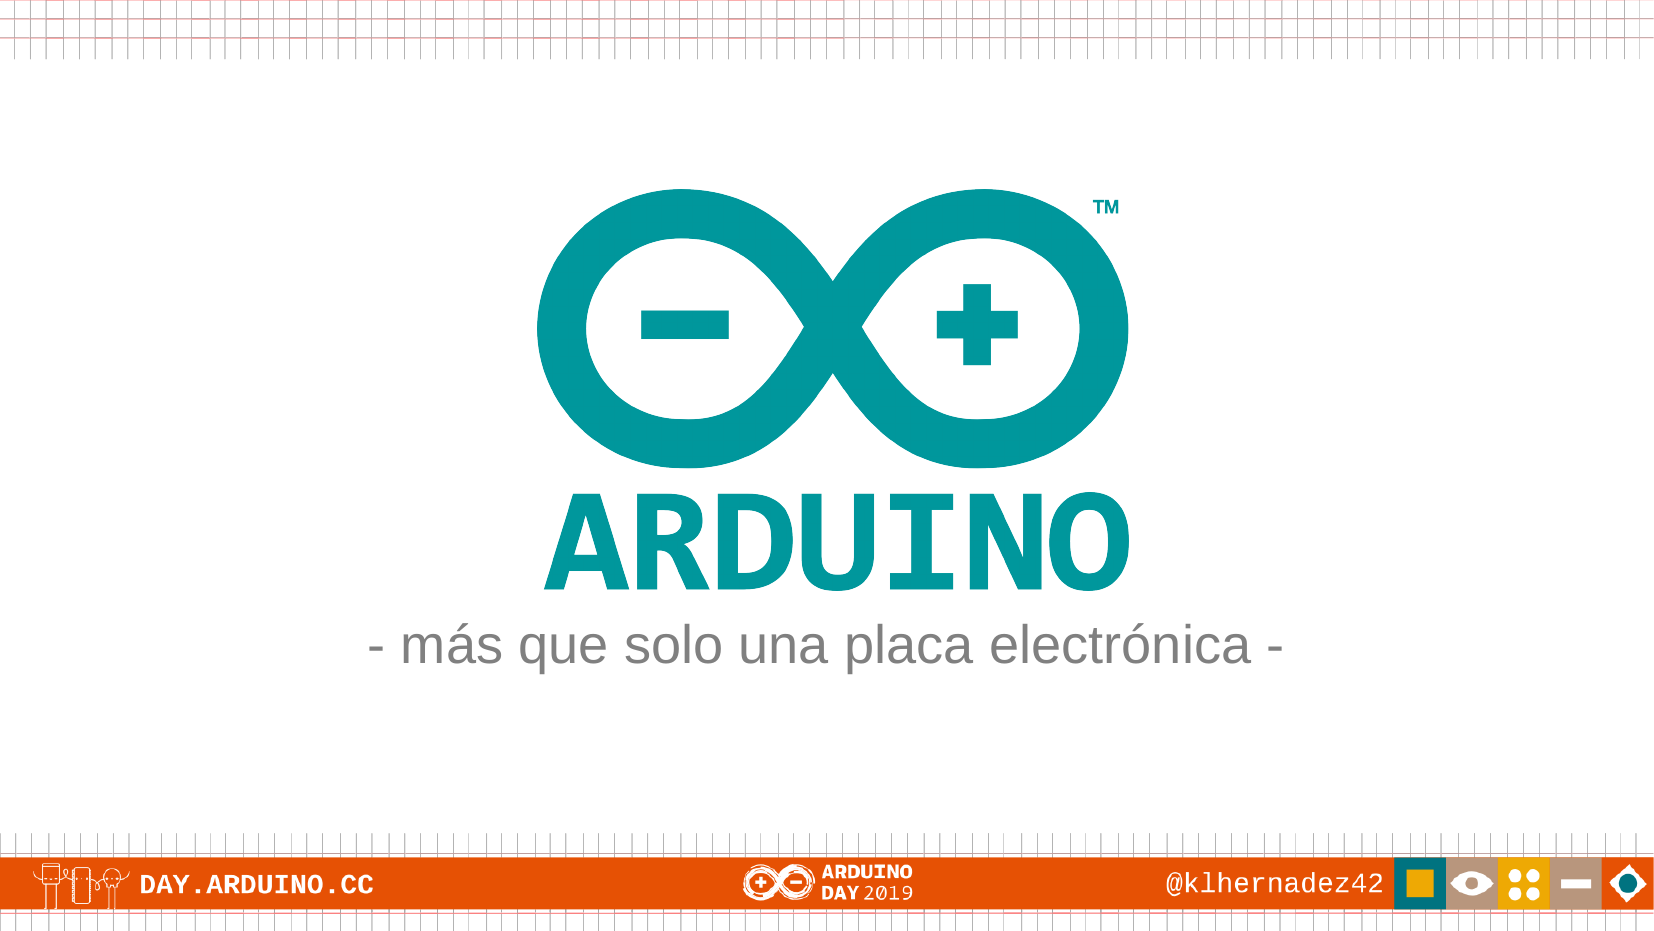

# - más que solo una placa electrónica -